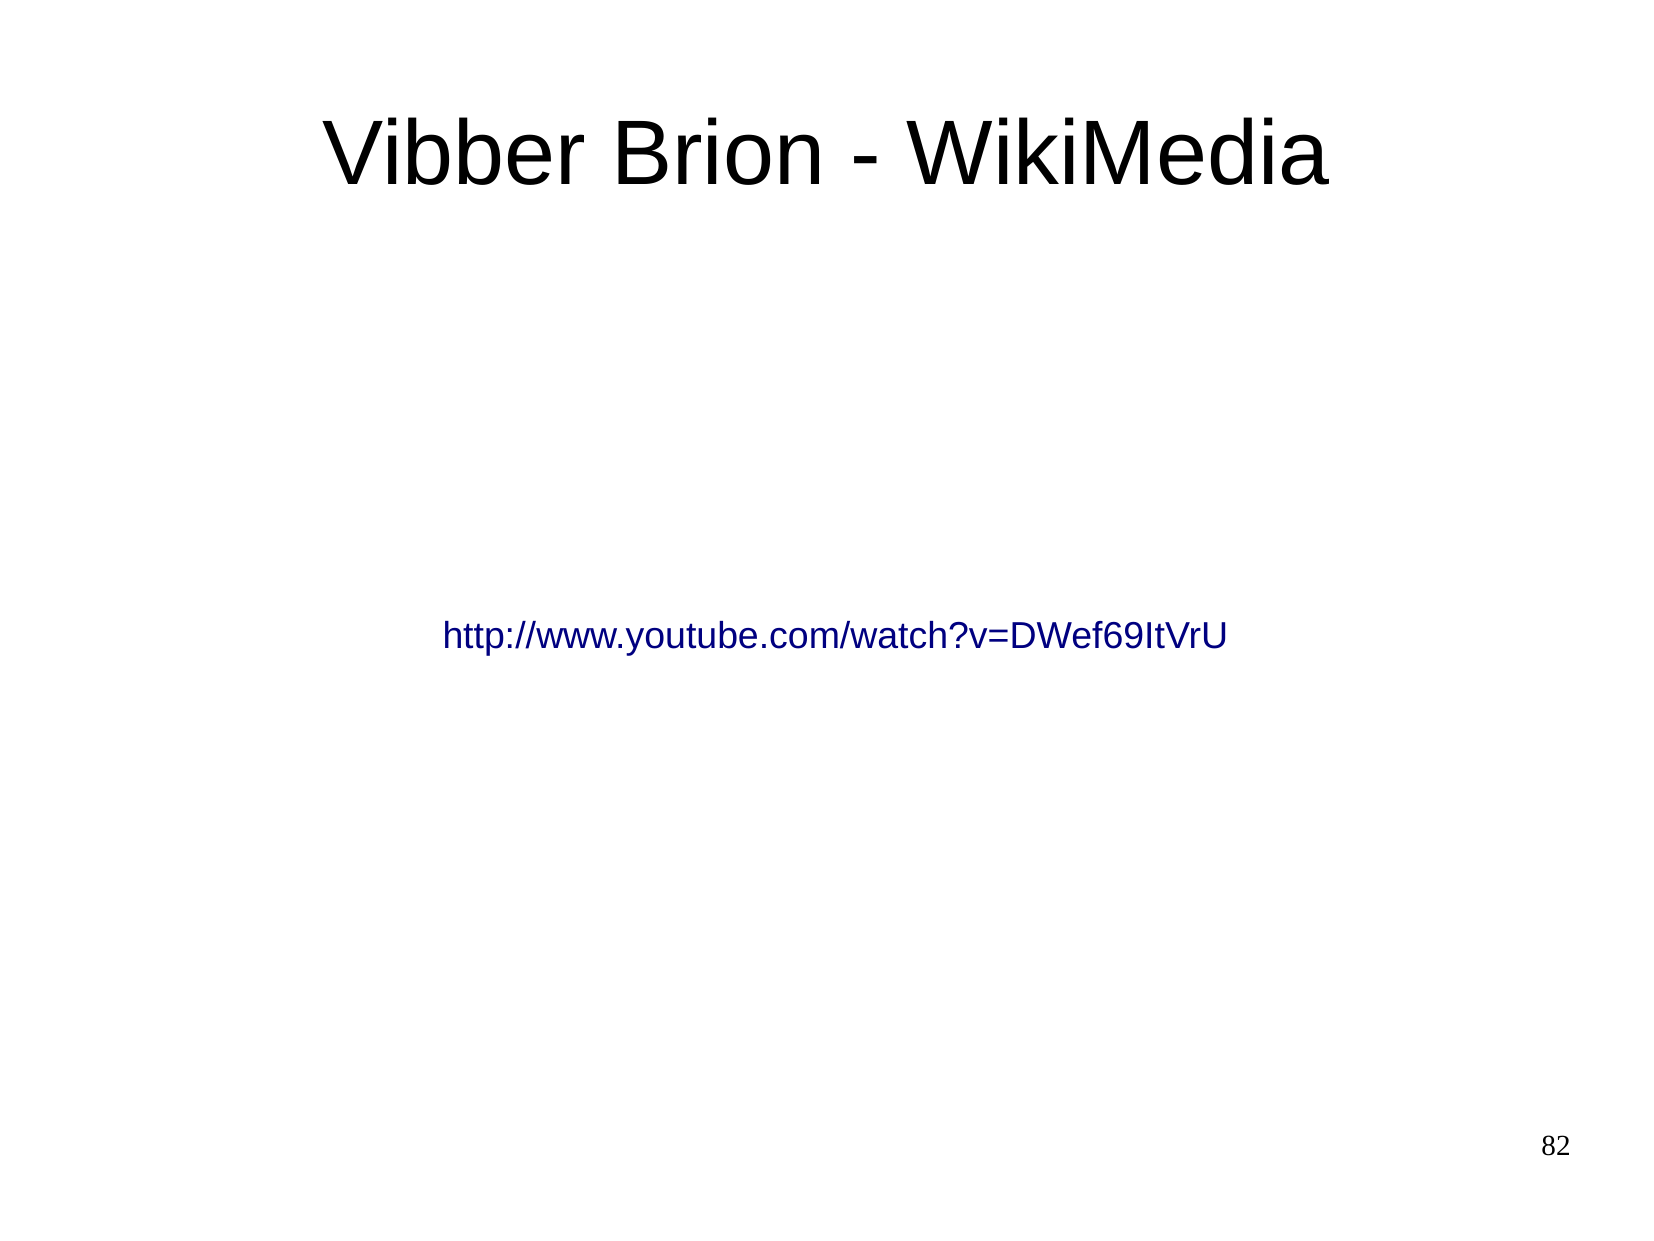

# Vibber Brion - WikiMedia
http://www.youtube.com/watch?v=DWef69ItVrU
82